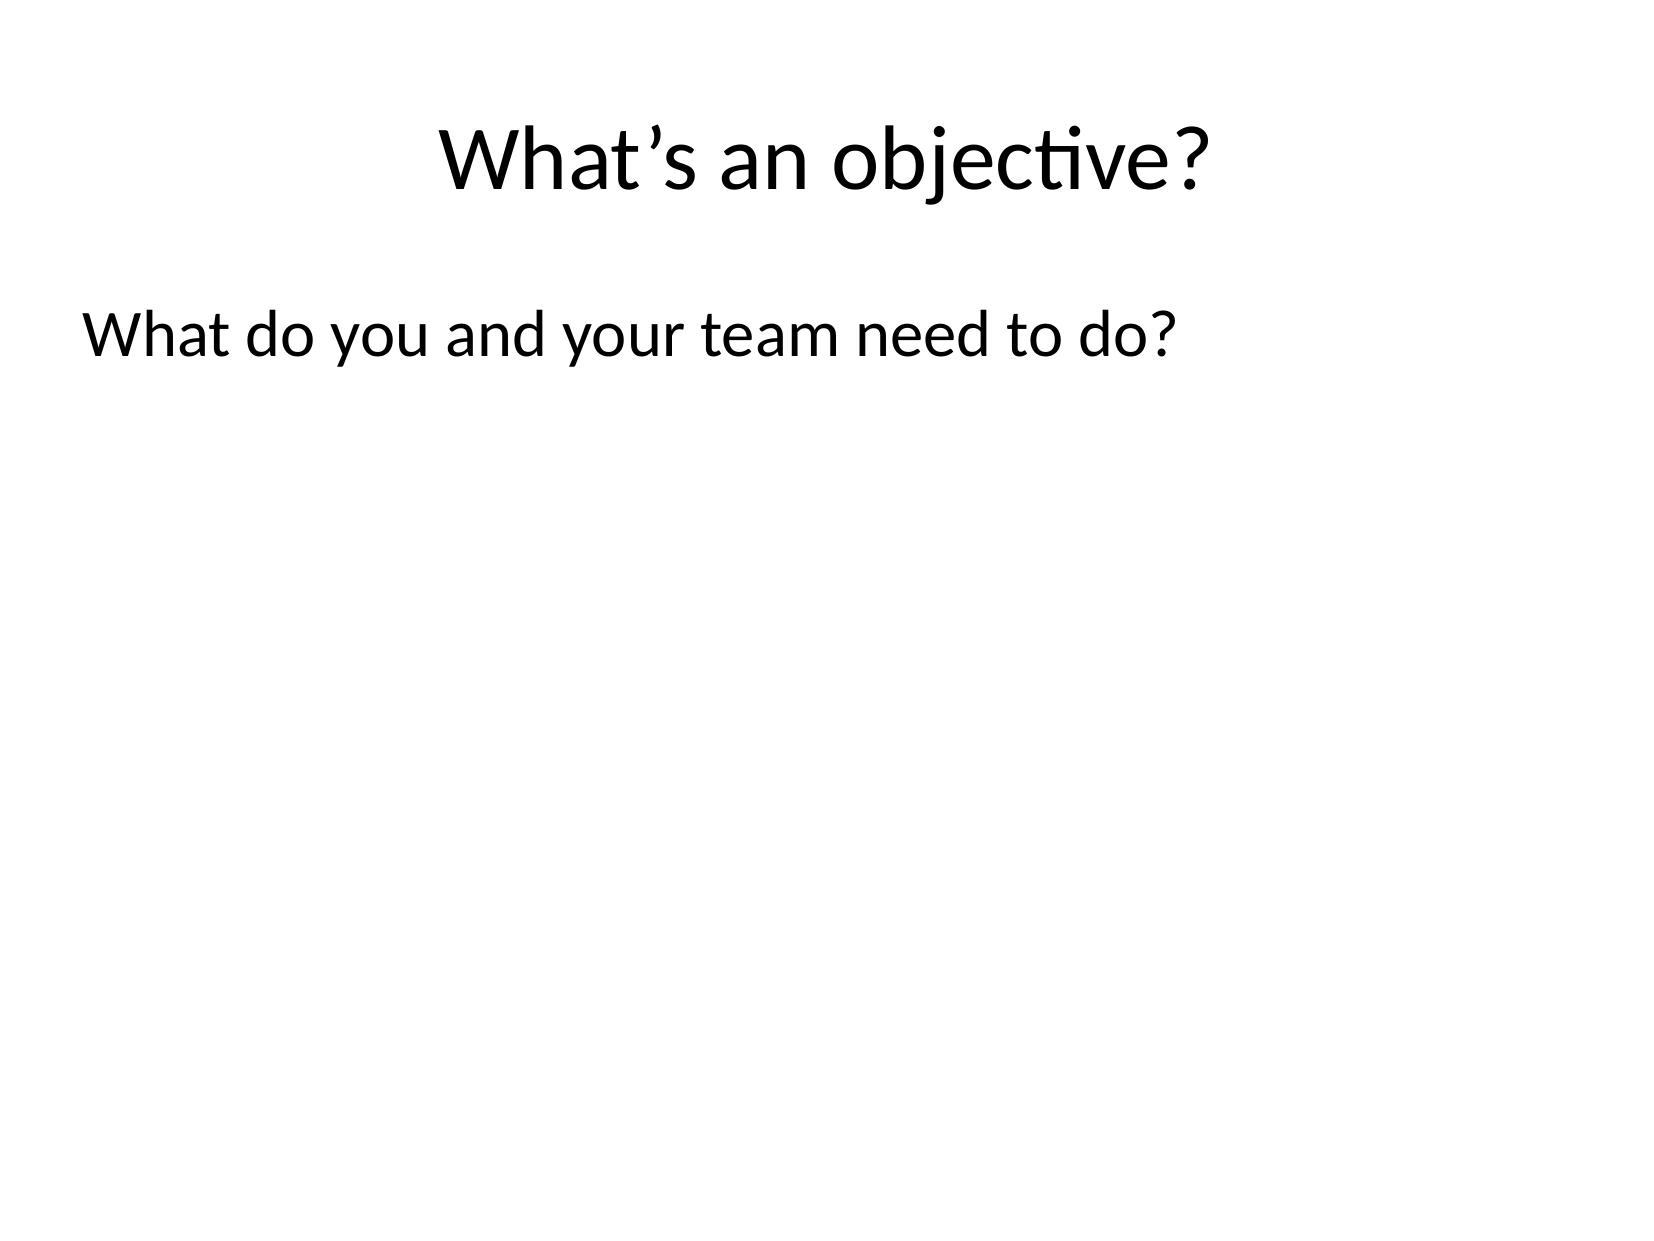

# What’s an objective?
What do you and your team need to do?